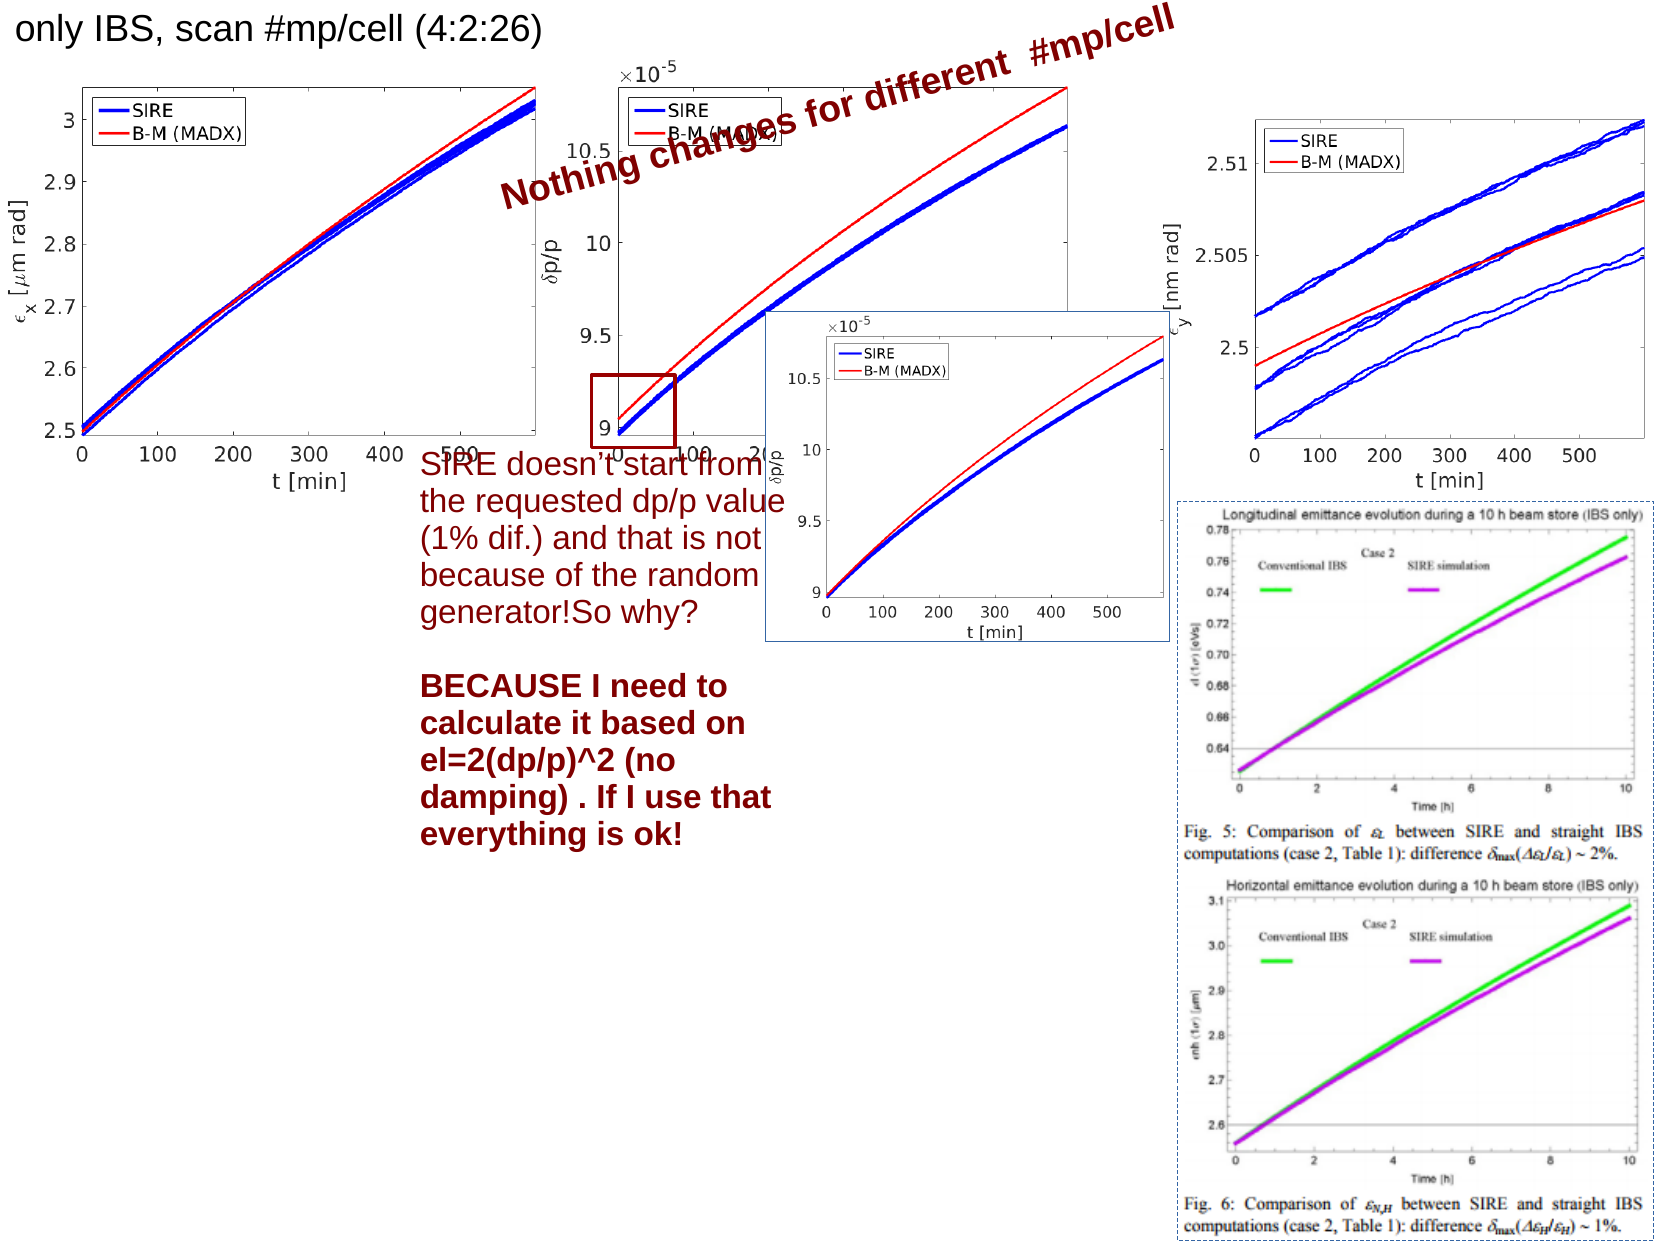

only IBS, scan #mp/cell (4:2:26)
Nothing changes for different #mp/cell
SIRE doesn’t start from the requested dp/p value (1% dif.) and that is not because of the random generator!So why?
BECAUSE I need to calculate it based on el=2(dp/p)^2 (no damping) . If I use that everything is ok!